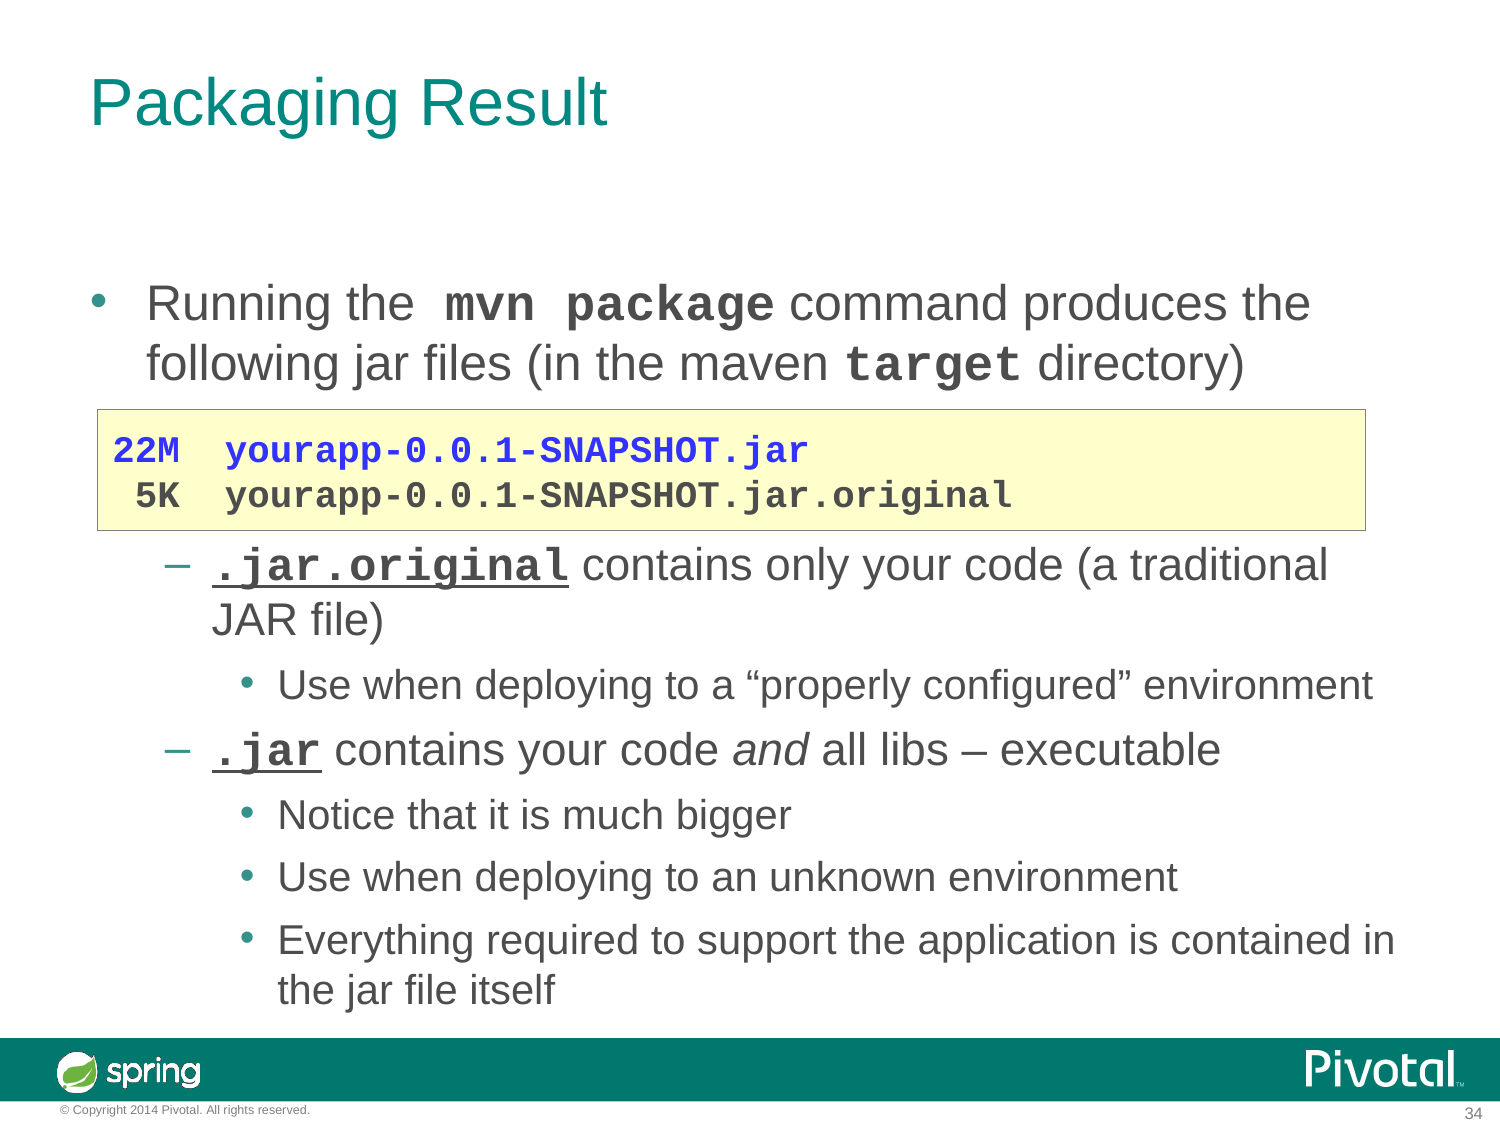

# Packaging Result
Running the mvn package command produces the following jar files (in the maven target directory)
.jar.original contains only your code (a traditional JAR file)
Use when deploying to a “properly configured” environment
.jar contains your code and all libs – executable
Notice that it is much bigger
Use when deploying to an unknown environment
Everything required to support the application is contained in the jar file itself
22M yourapp-0.0.1-SNAPSHOT.jar
 5K yourapp-0.0.1-SNAPSHOT.jar.original